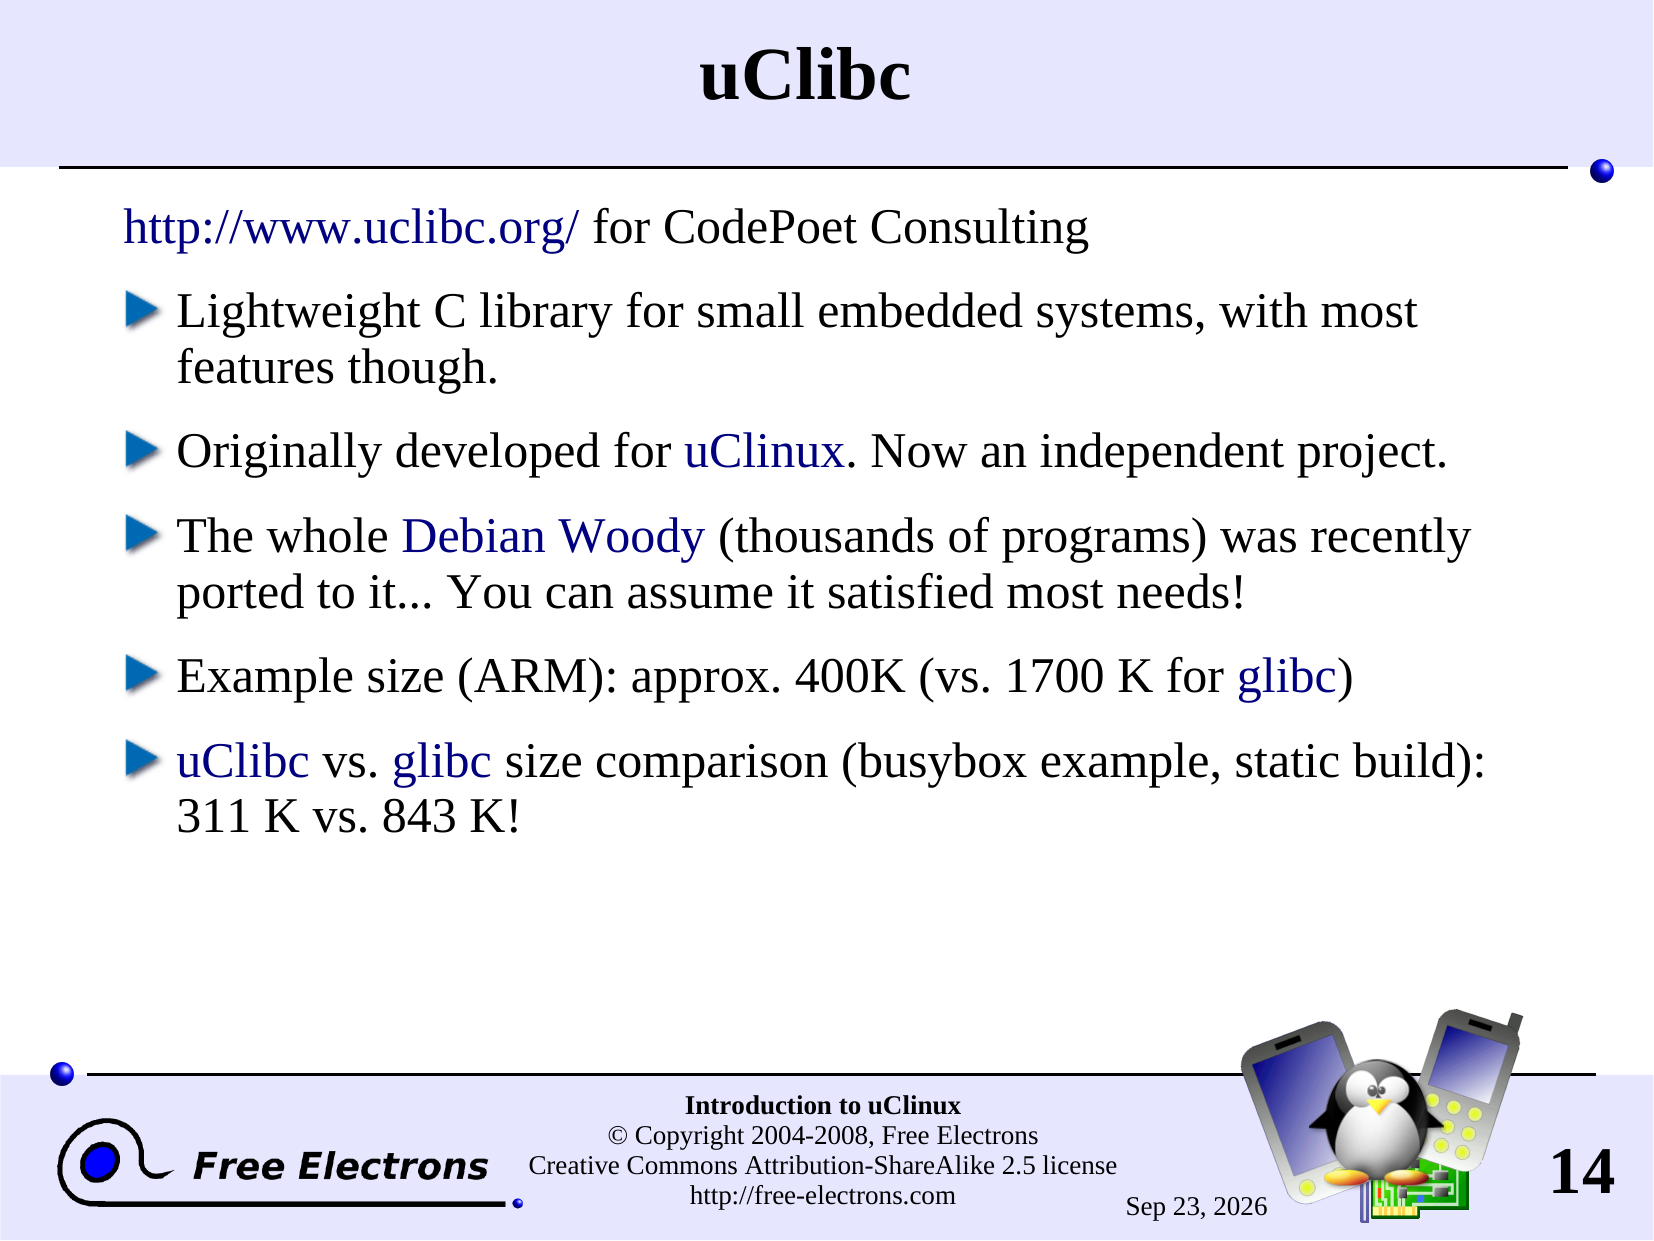

# uClibc
http://www.uclibc.org/ for CodePoet Consulting
Lightweight C library for small embedded systems, with most features though.
Originally developed for uClinux. Now an independent project.
The whole Debian Woody (thousands of programs) was recently ported to it... You can assume it satisfied most needs!
Example size (ARM): approx. 400K (vs. 1700 K for glibc)
uClibc vs. glibc size comparison (busybox example, static build):
311 K vs. 843 K!